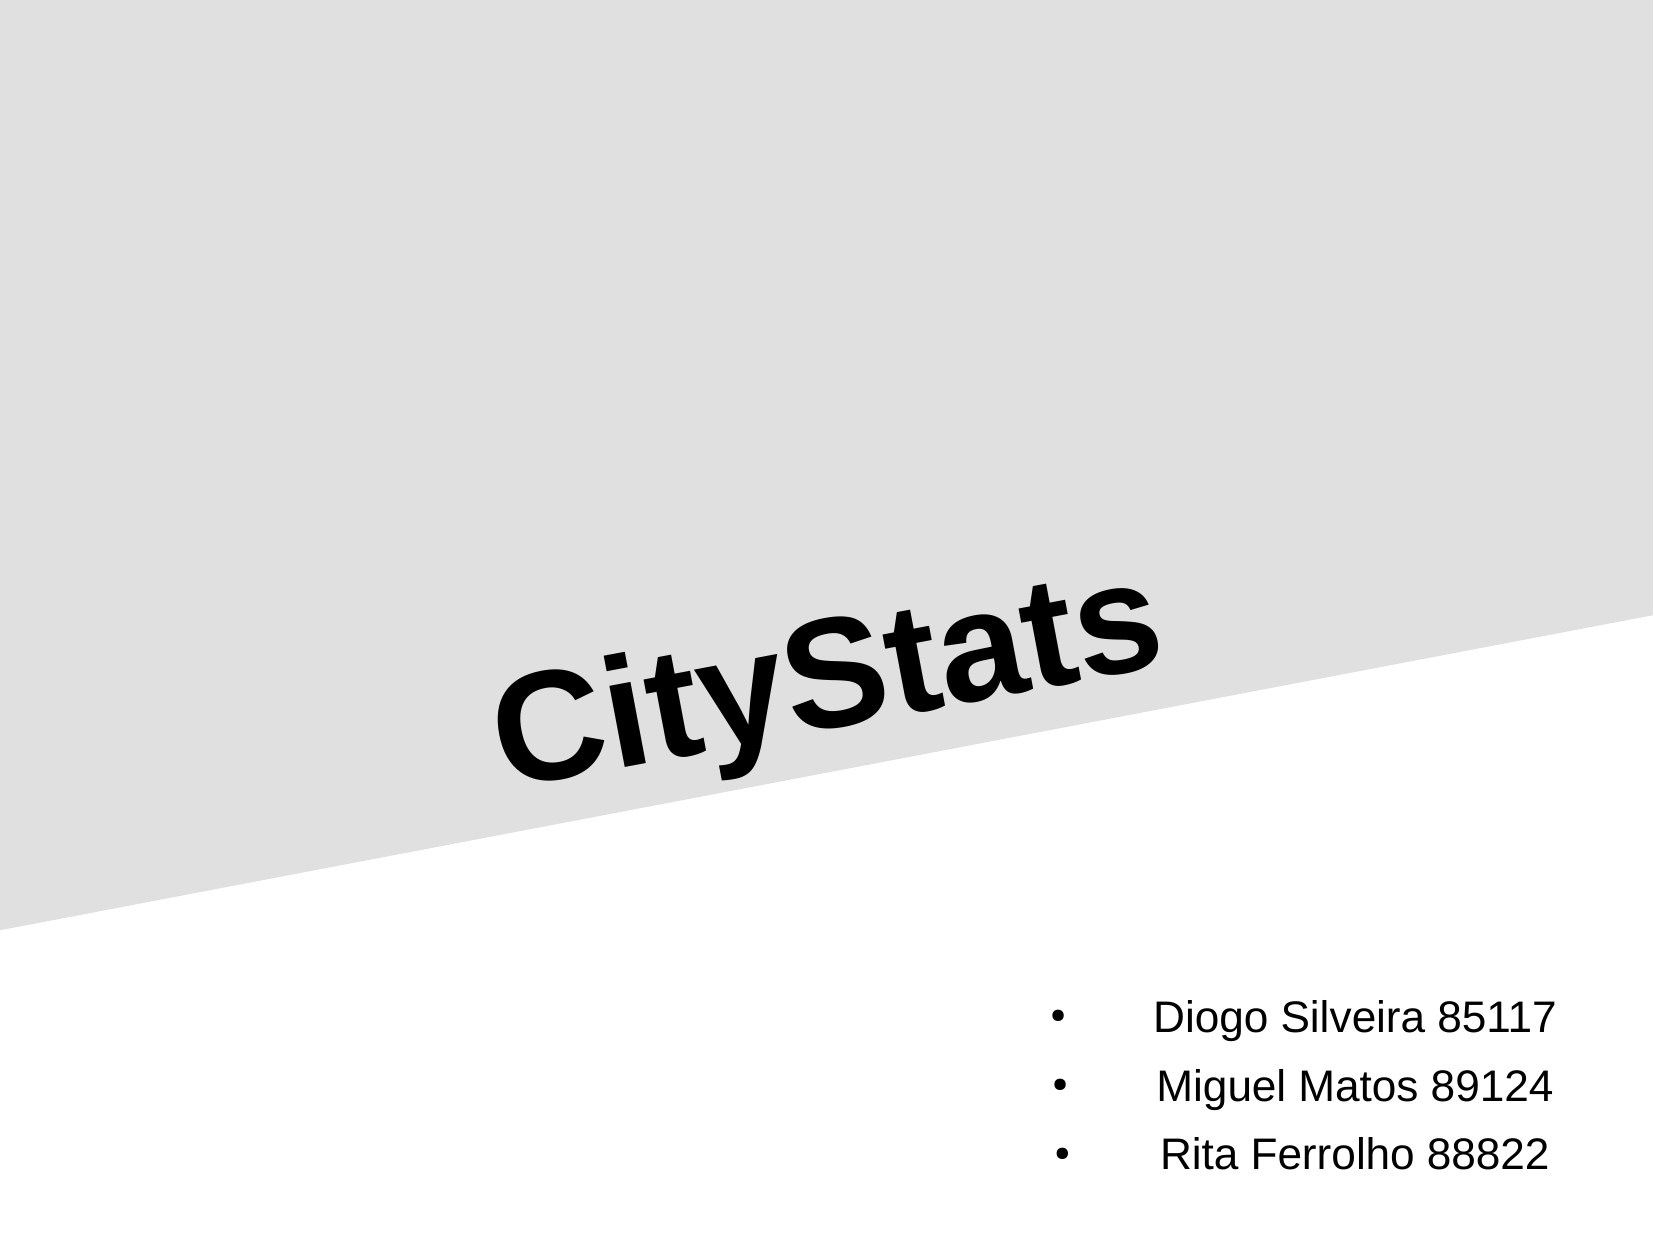

# CityStats
Diogo Silveira 85117
Miguel Matos 89124
Rita Ferrolho 88822